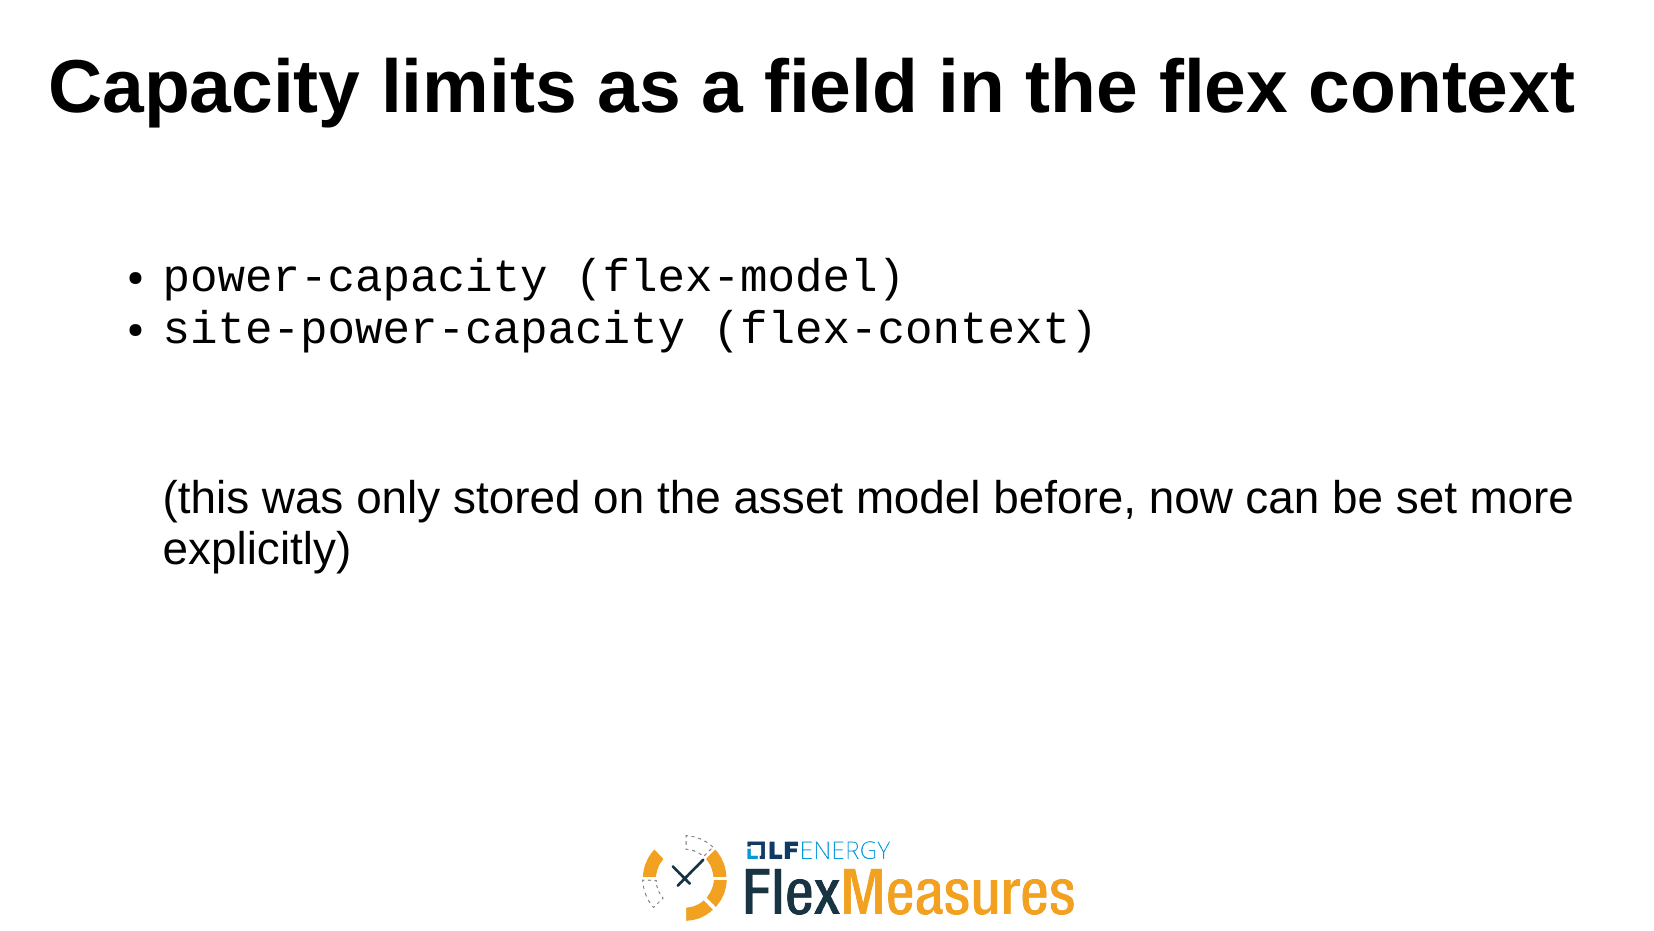

Capacity limits as a field in the flex context
power-capacity (flex-model)
site-power-capacity (flex-context)
(this was only stored on the asset model before, now can be set more explicitly)